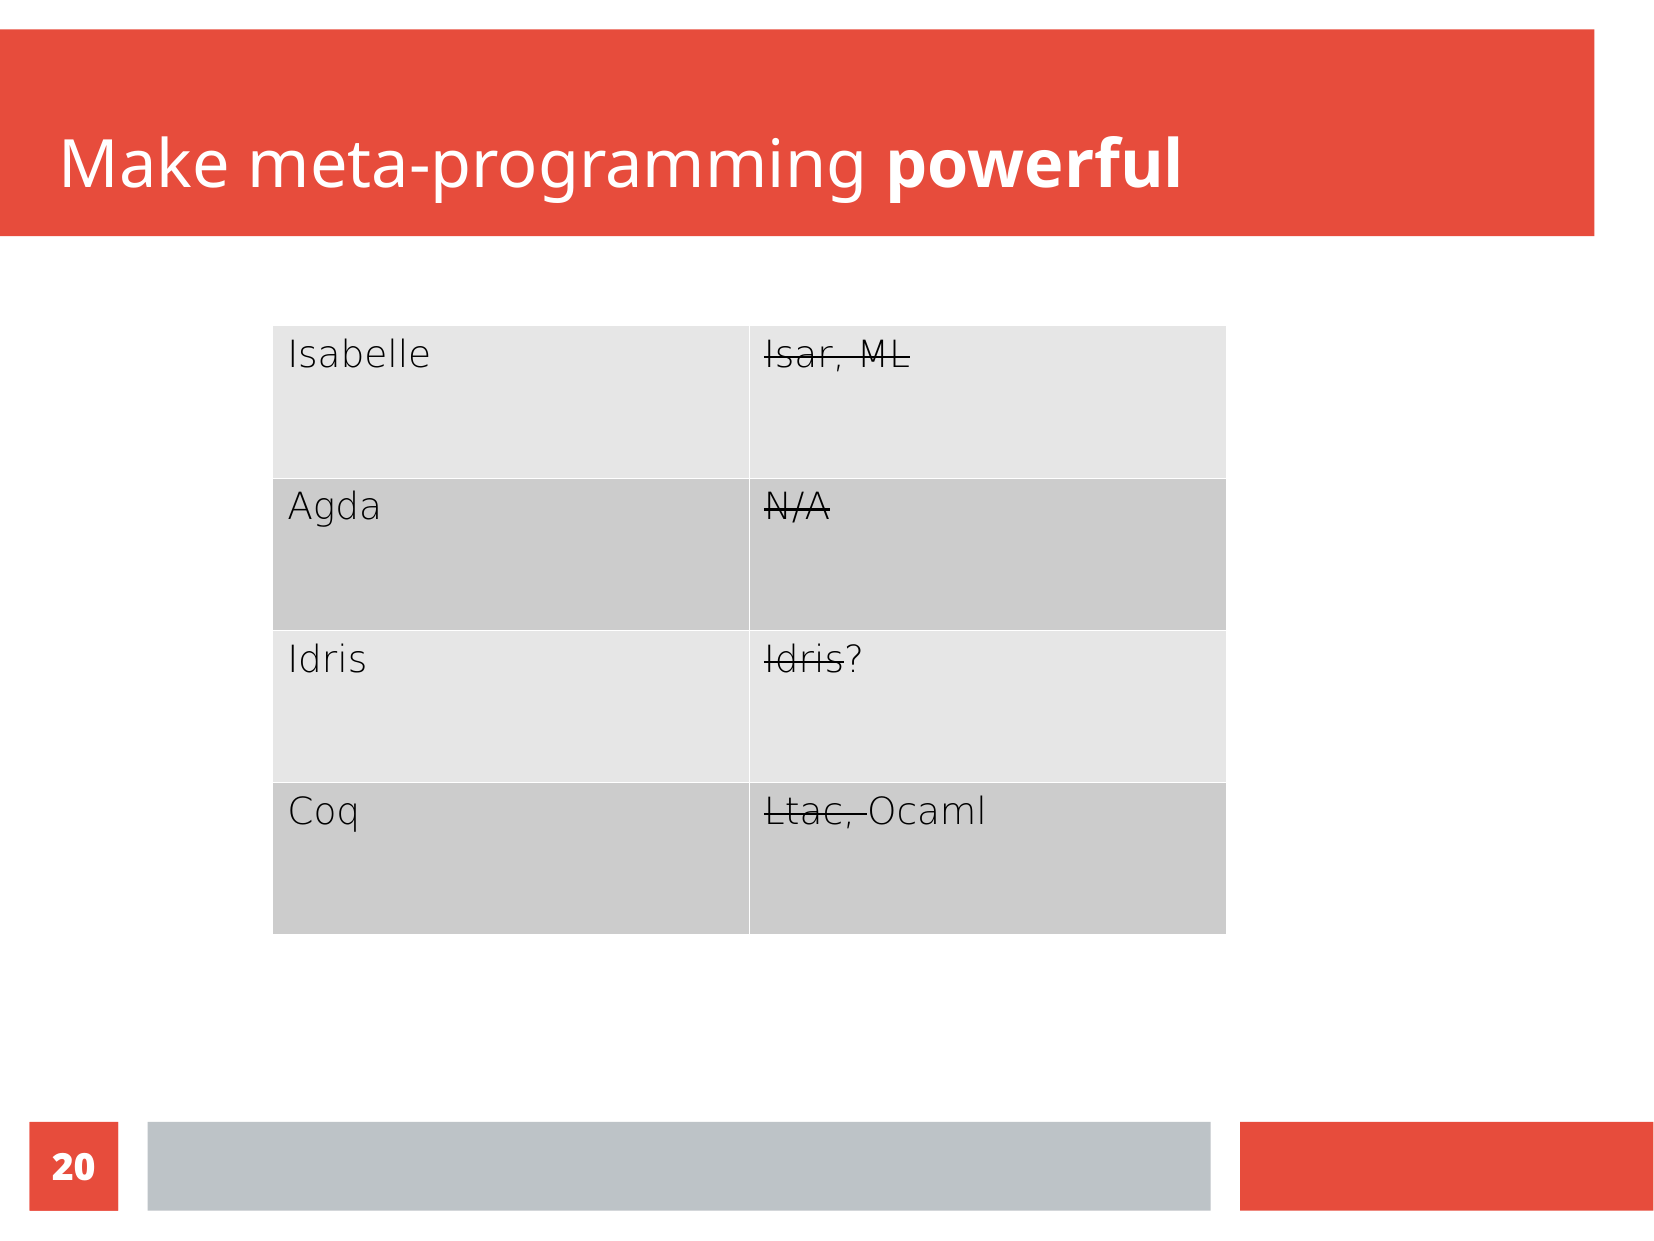

# Make meta-programming powerful
| Isabelle | Isar, ML |
| --- | --- |
| Agda | N/A |
| Idris | Idris? |
| Coq | Ltac, Ocaml |
20